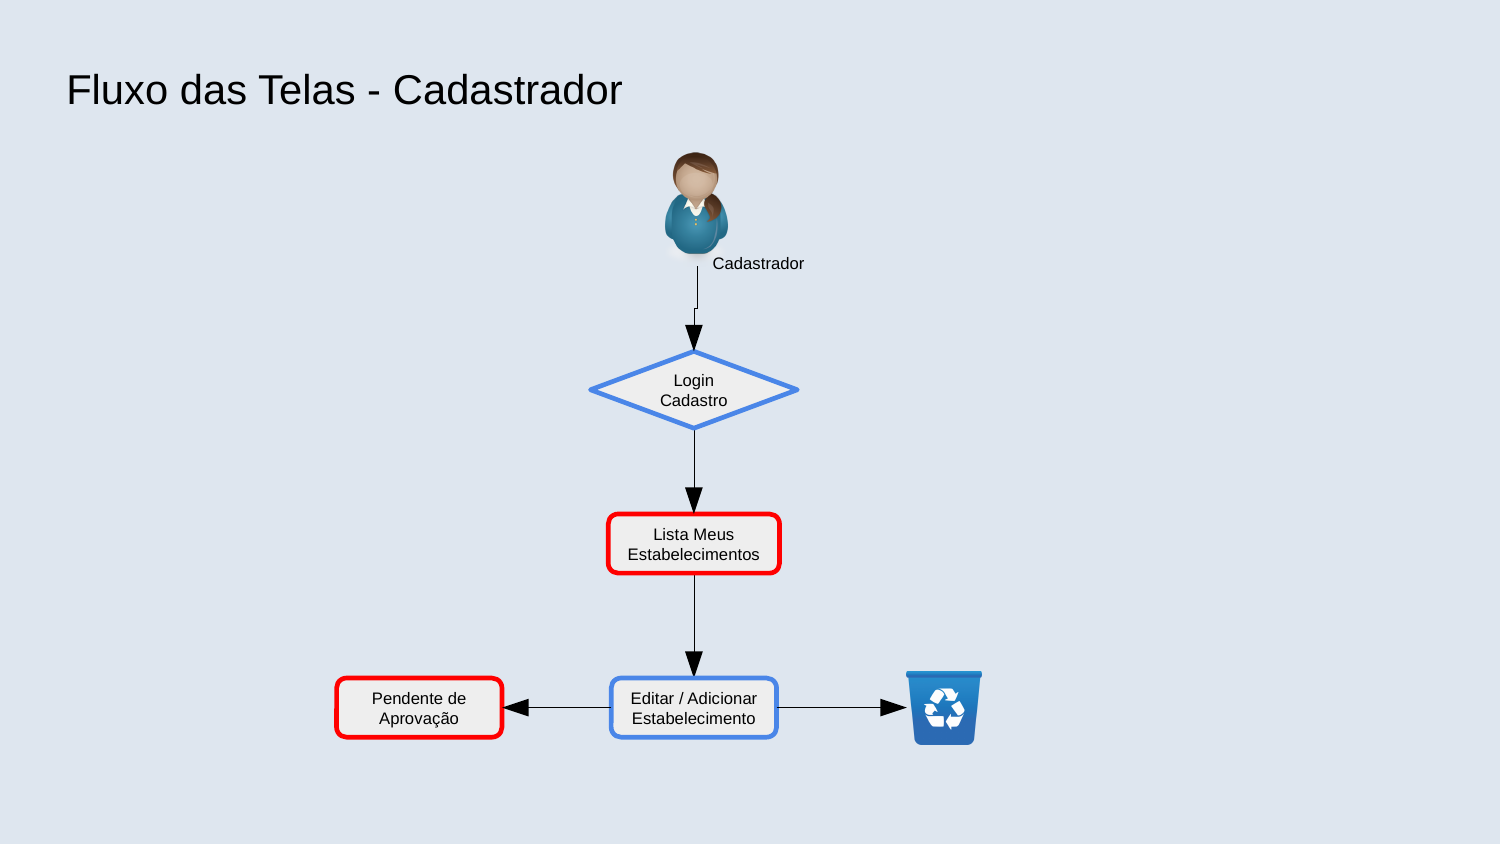

# Fluxo das Telas - Cadastrador
Cadastrador
Login Cadastro
Lista Meus Estabelecimentos
Pendente de Aprovação
Editar / Adicionar Estabelecimento